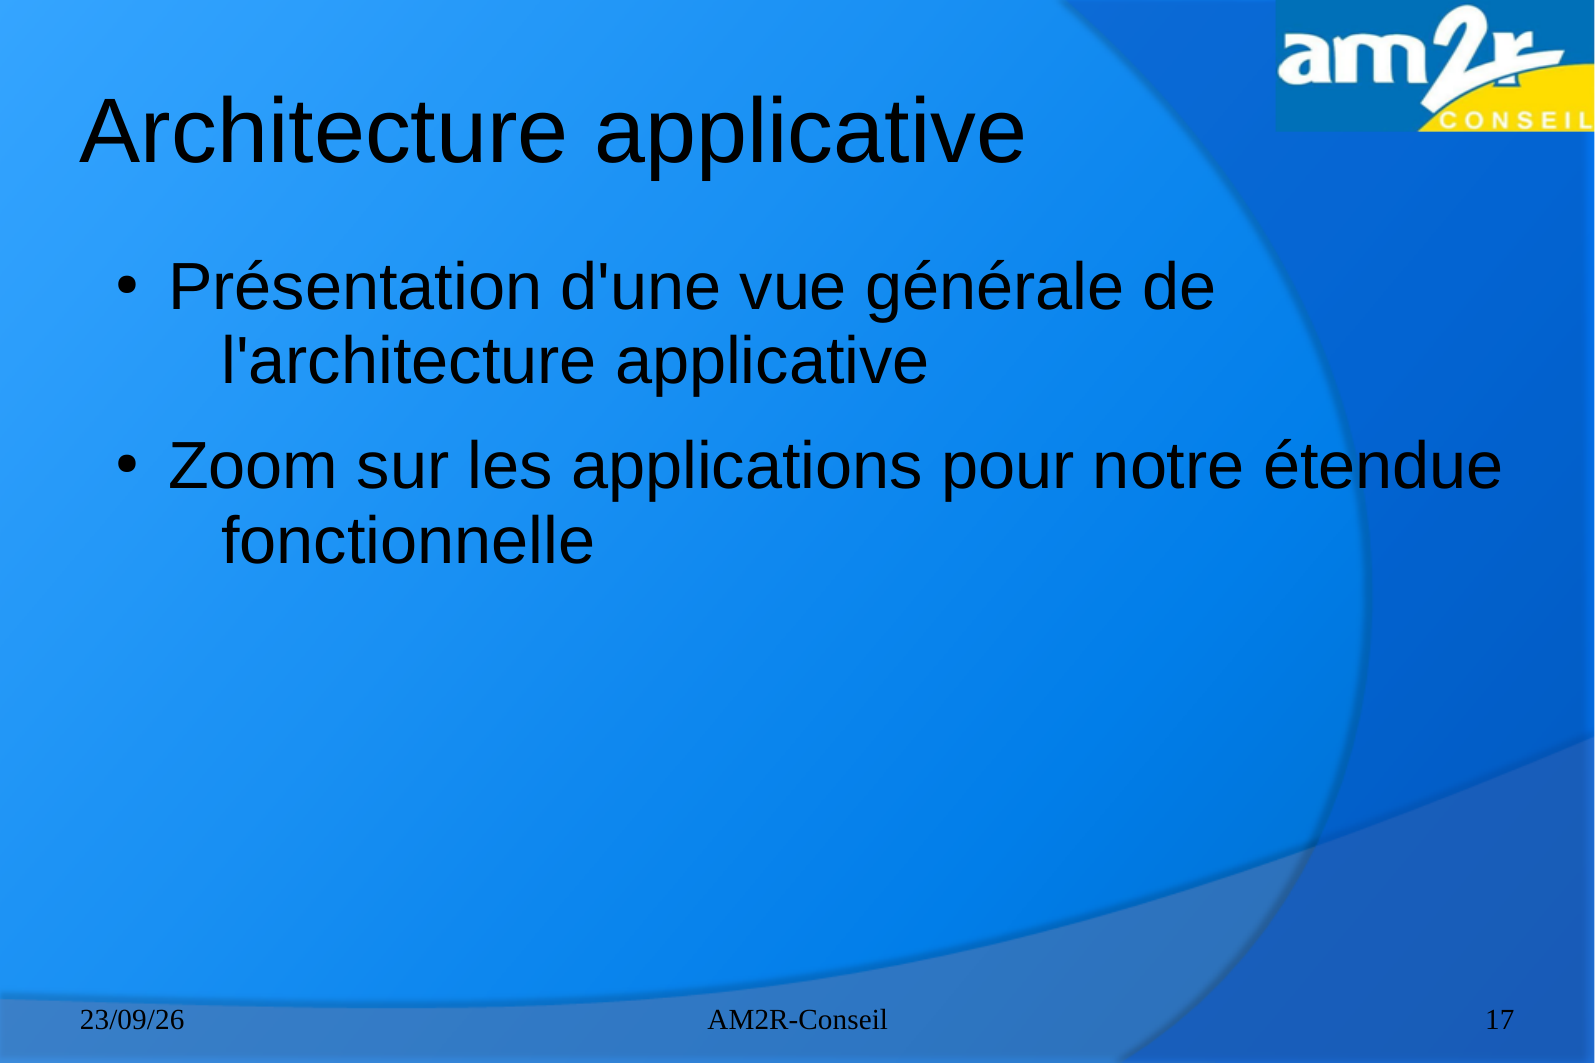

# Architecture applicative
Présentation d'une vue générale de l'architecture applicative
Zoom sur les applications pour notre étendue fonctionnelle
AM2R-Conseil
17